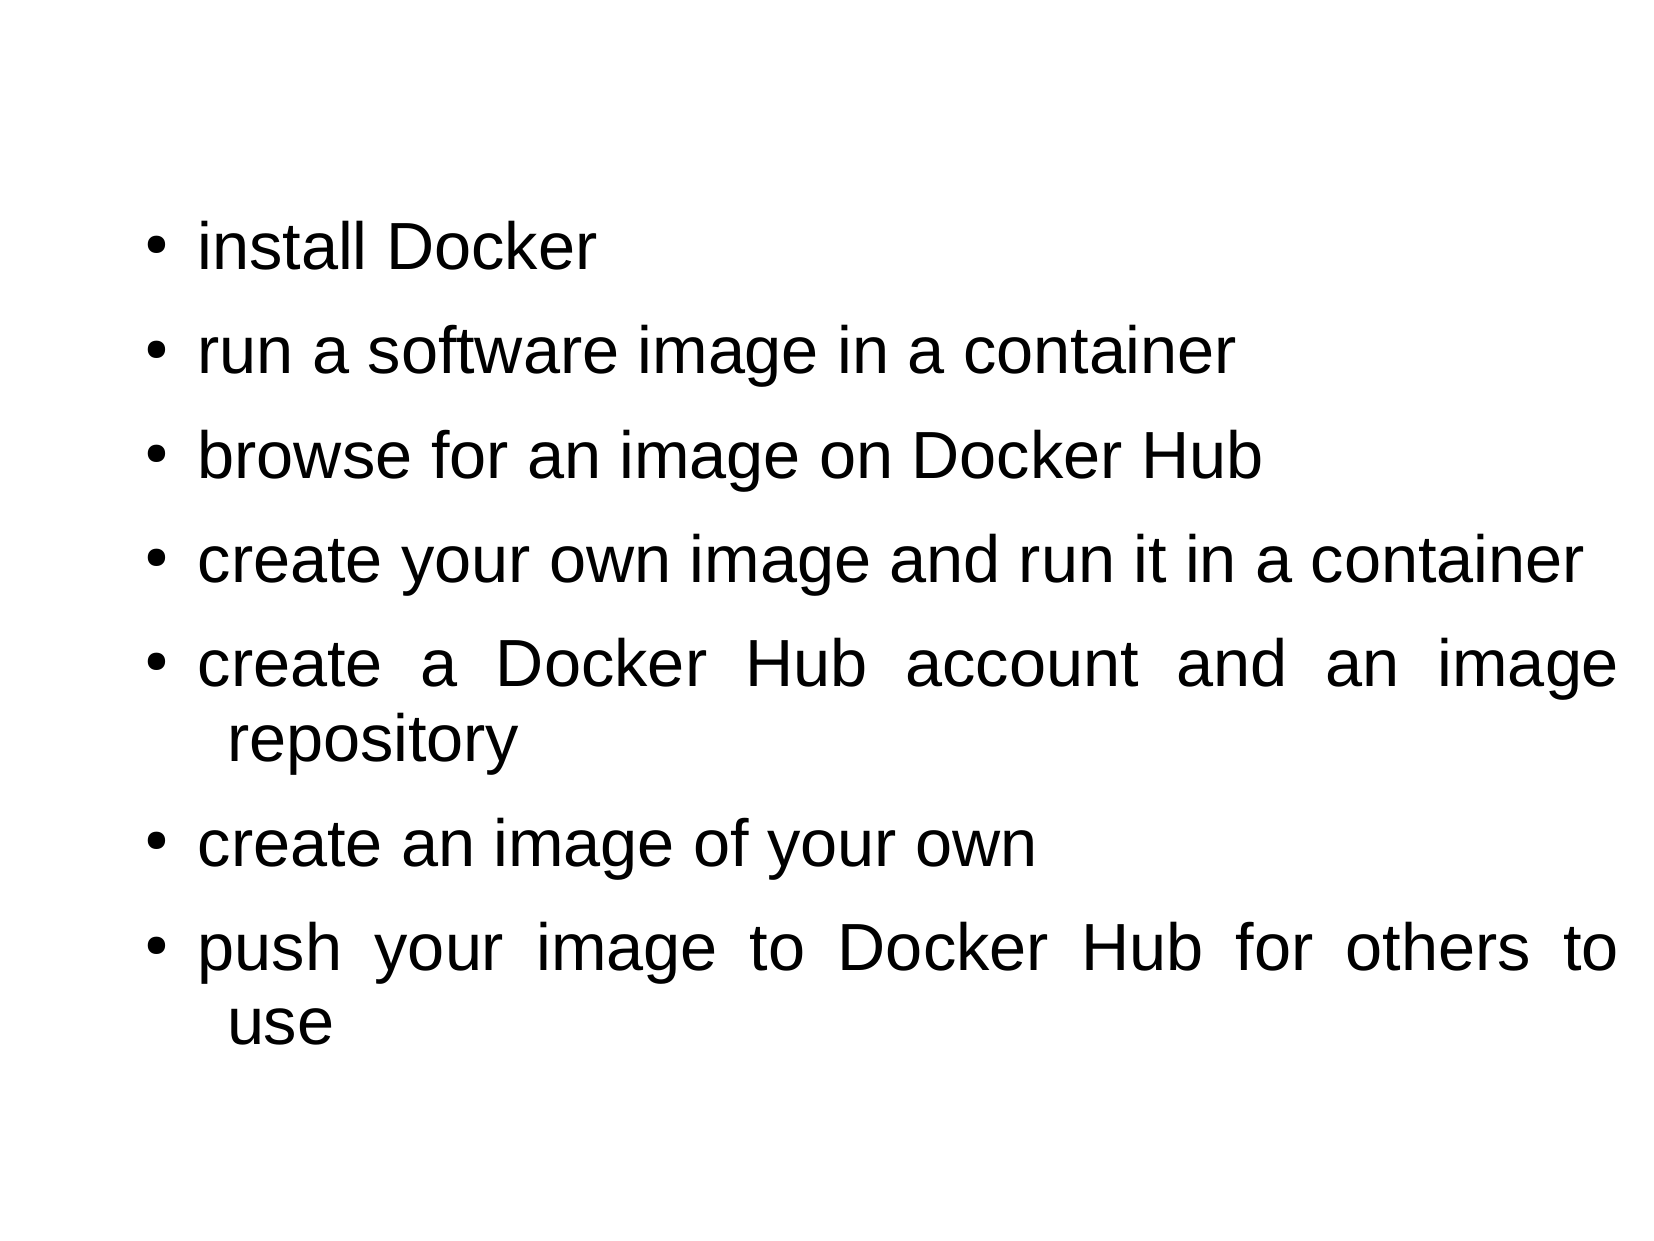

# install Docker
run a software image in a container
browse for an image on Docker Hub
create your own image and run it in a container
create a Docker Hub account and an image repository
create an image of your own
push your image to Docker Hub for others to use